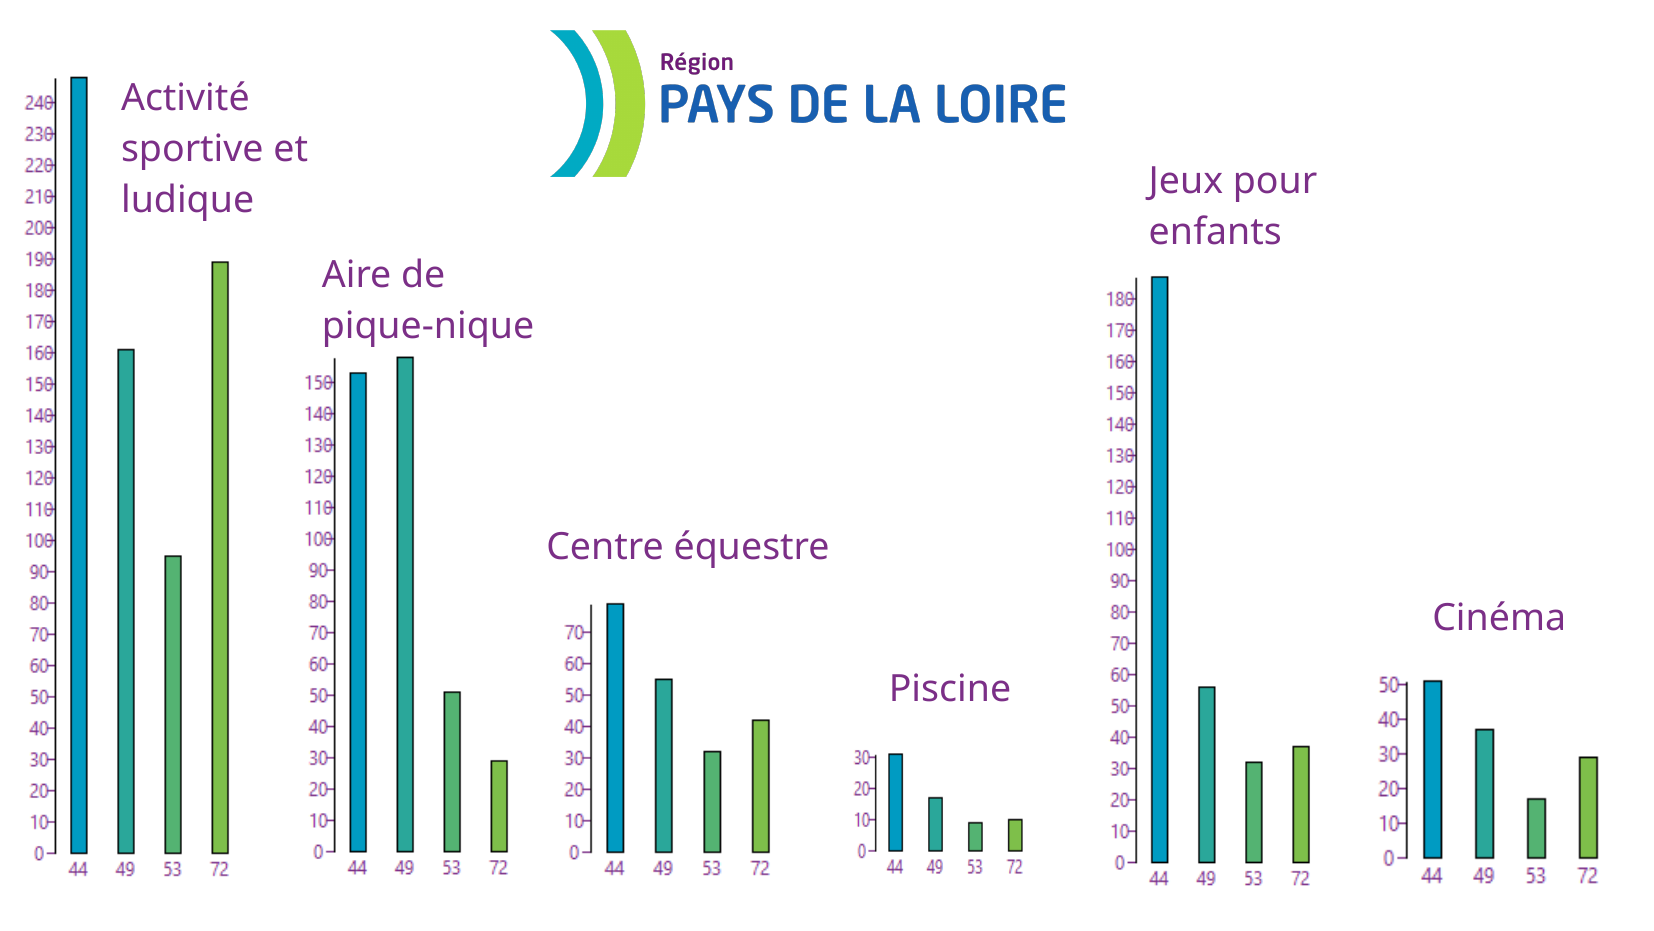

Activité sportive et ludique
Jeux pour enfants
Aire de pique-nique
Centre équestre
Cinéma
Piscine